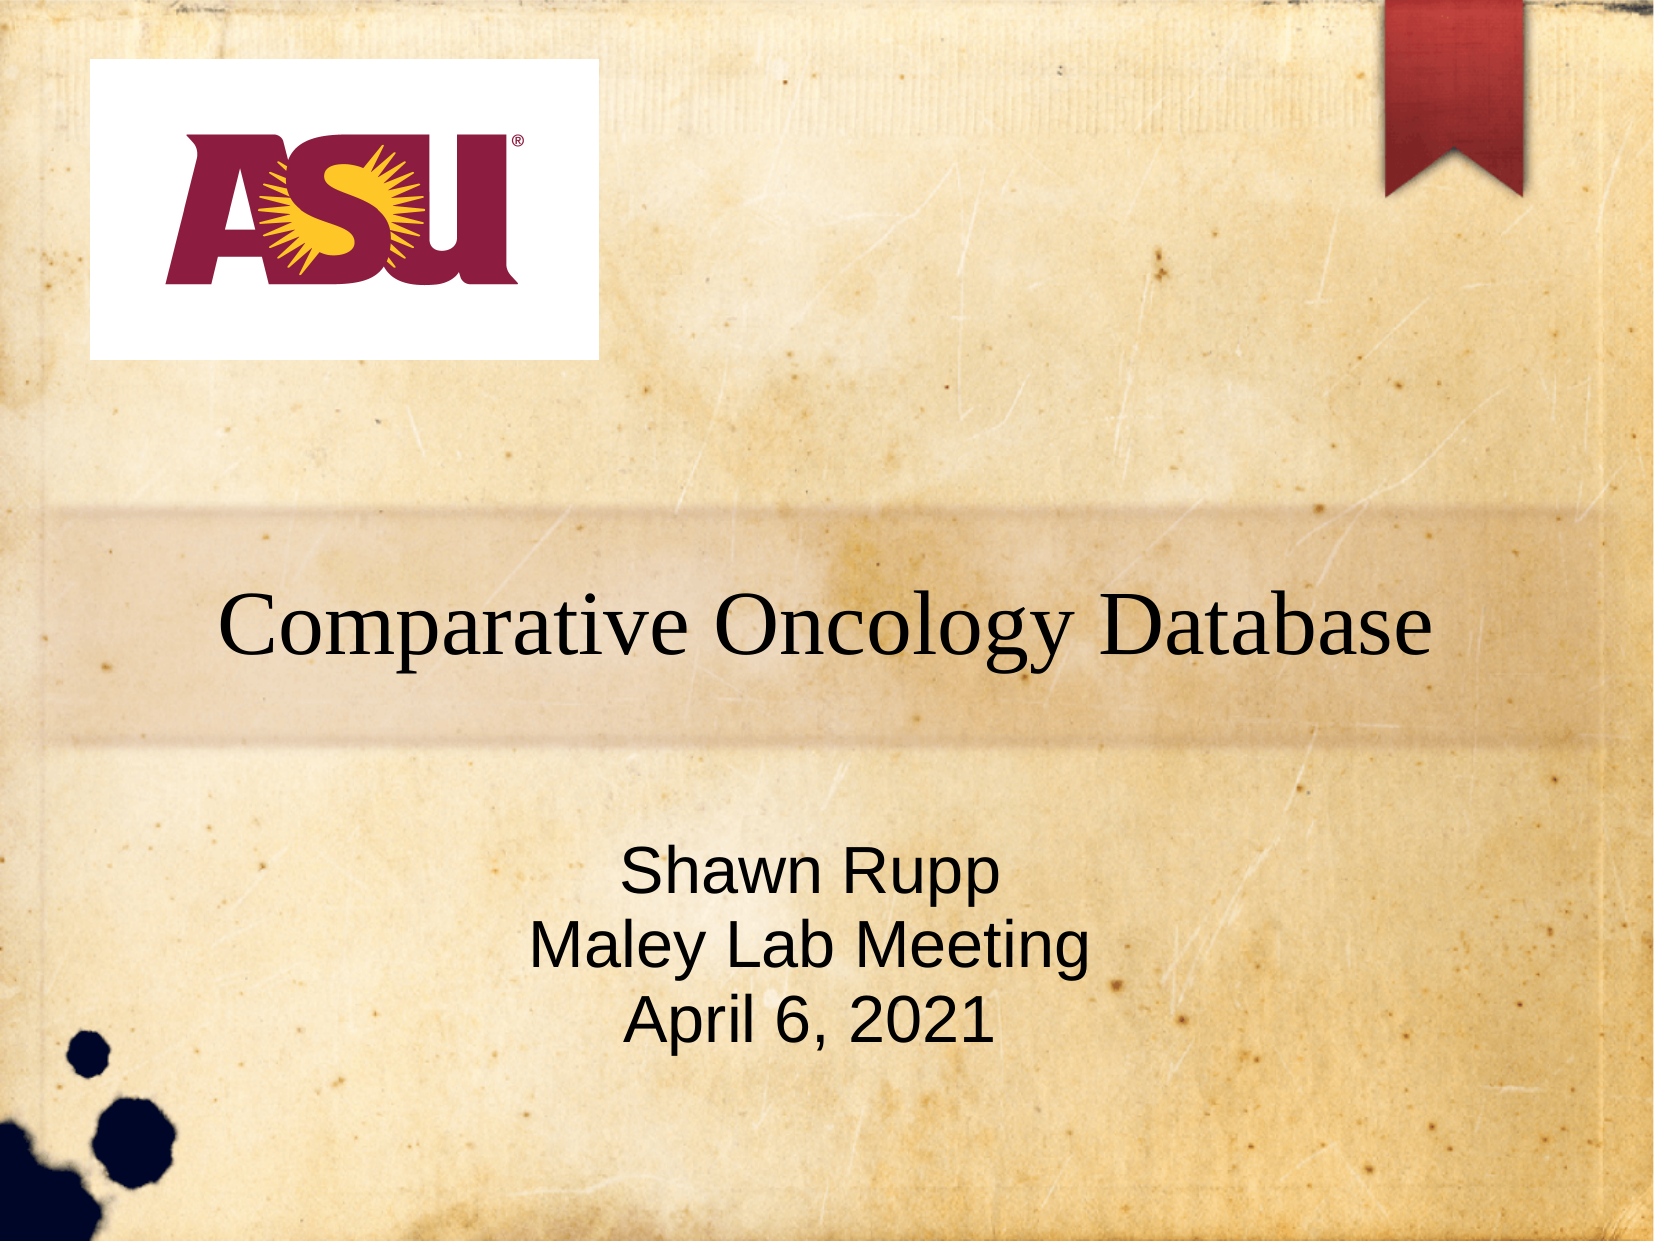

# Comparative Oncology Database
Shawn Rupp
Maley Lab Meeting
April 6, 2021